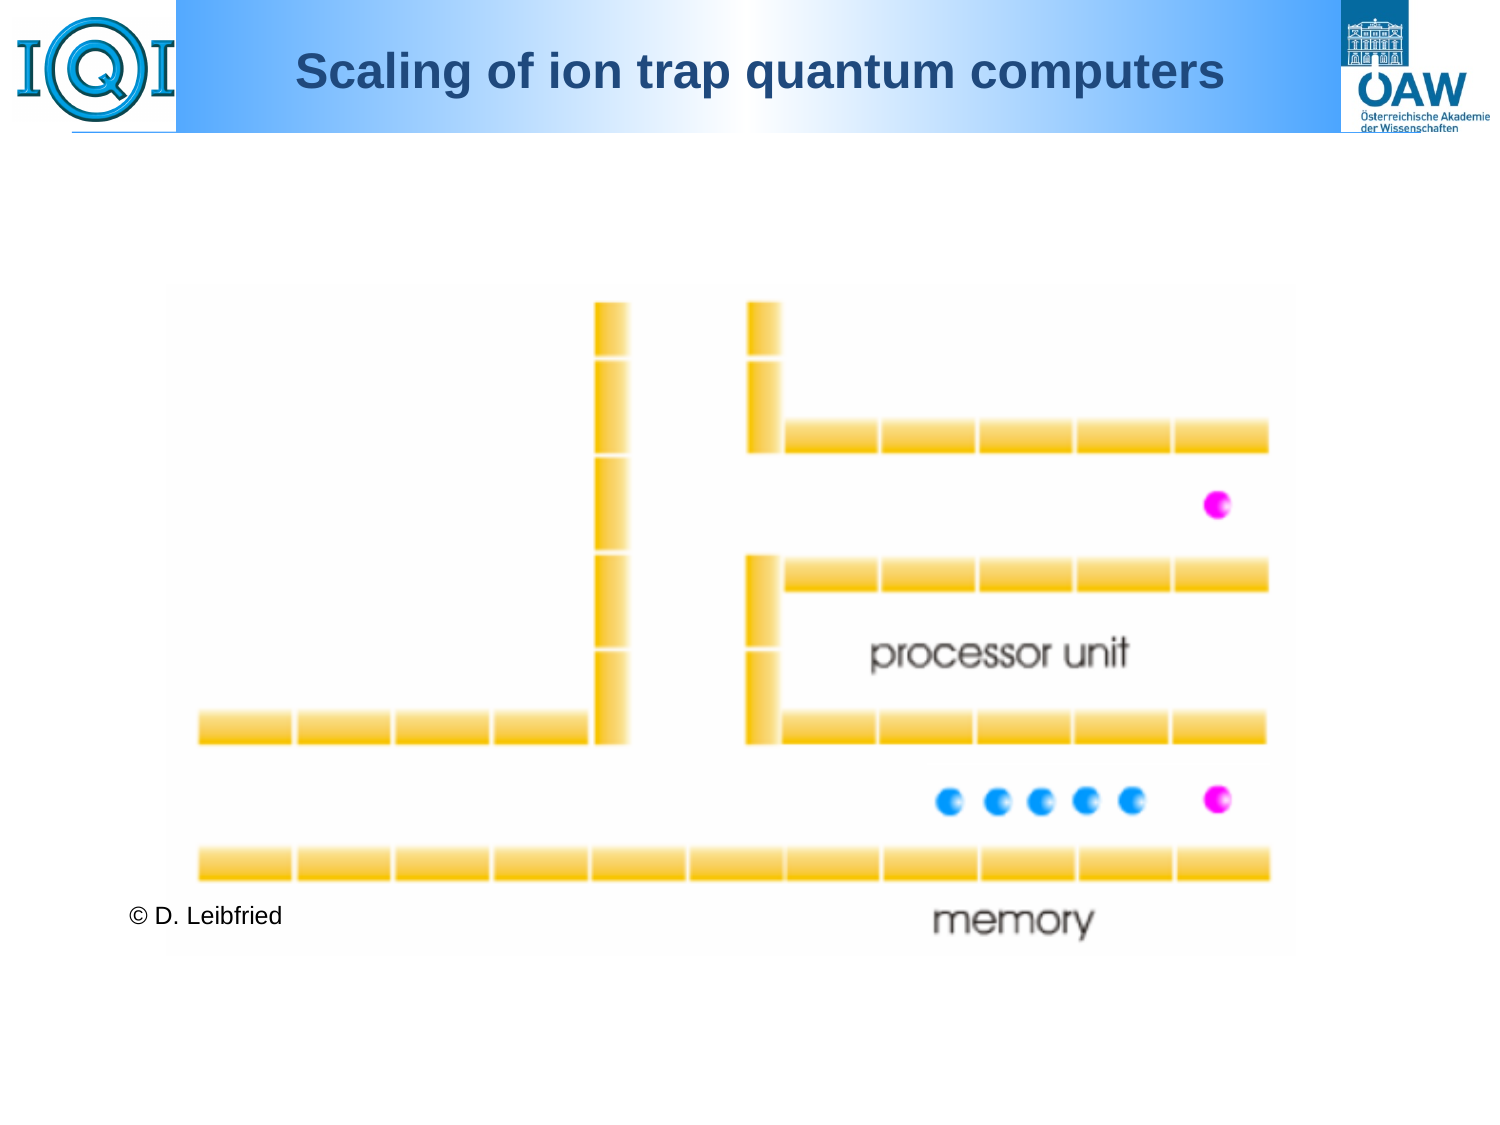

Scaling of ion trap quantum computers
© D. Leibfried